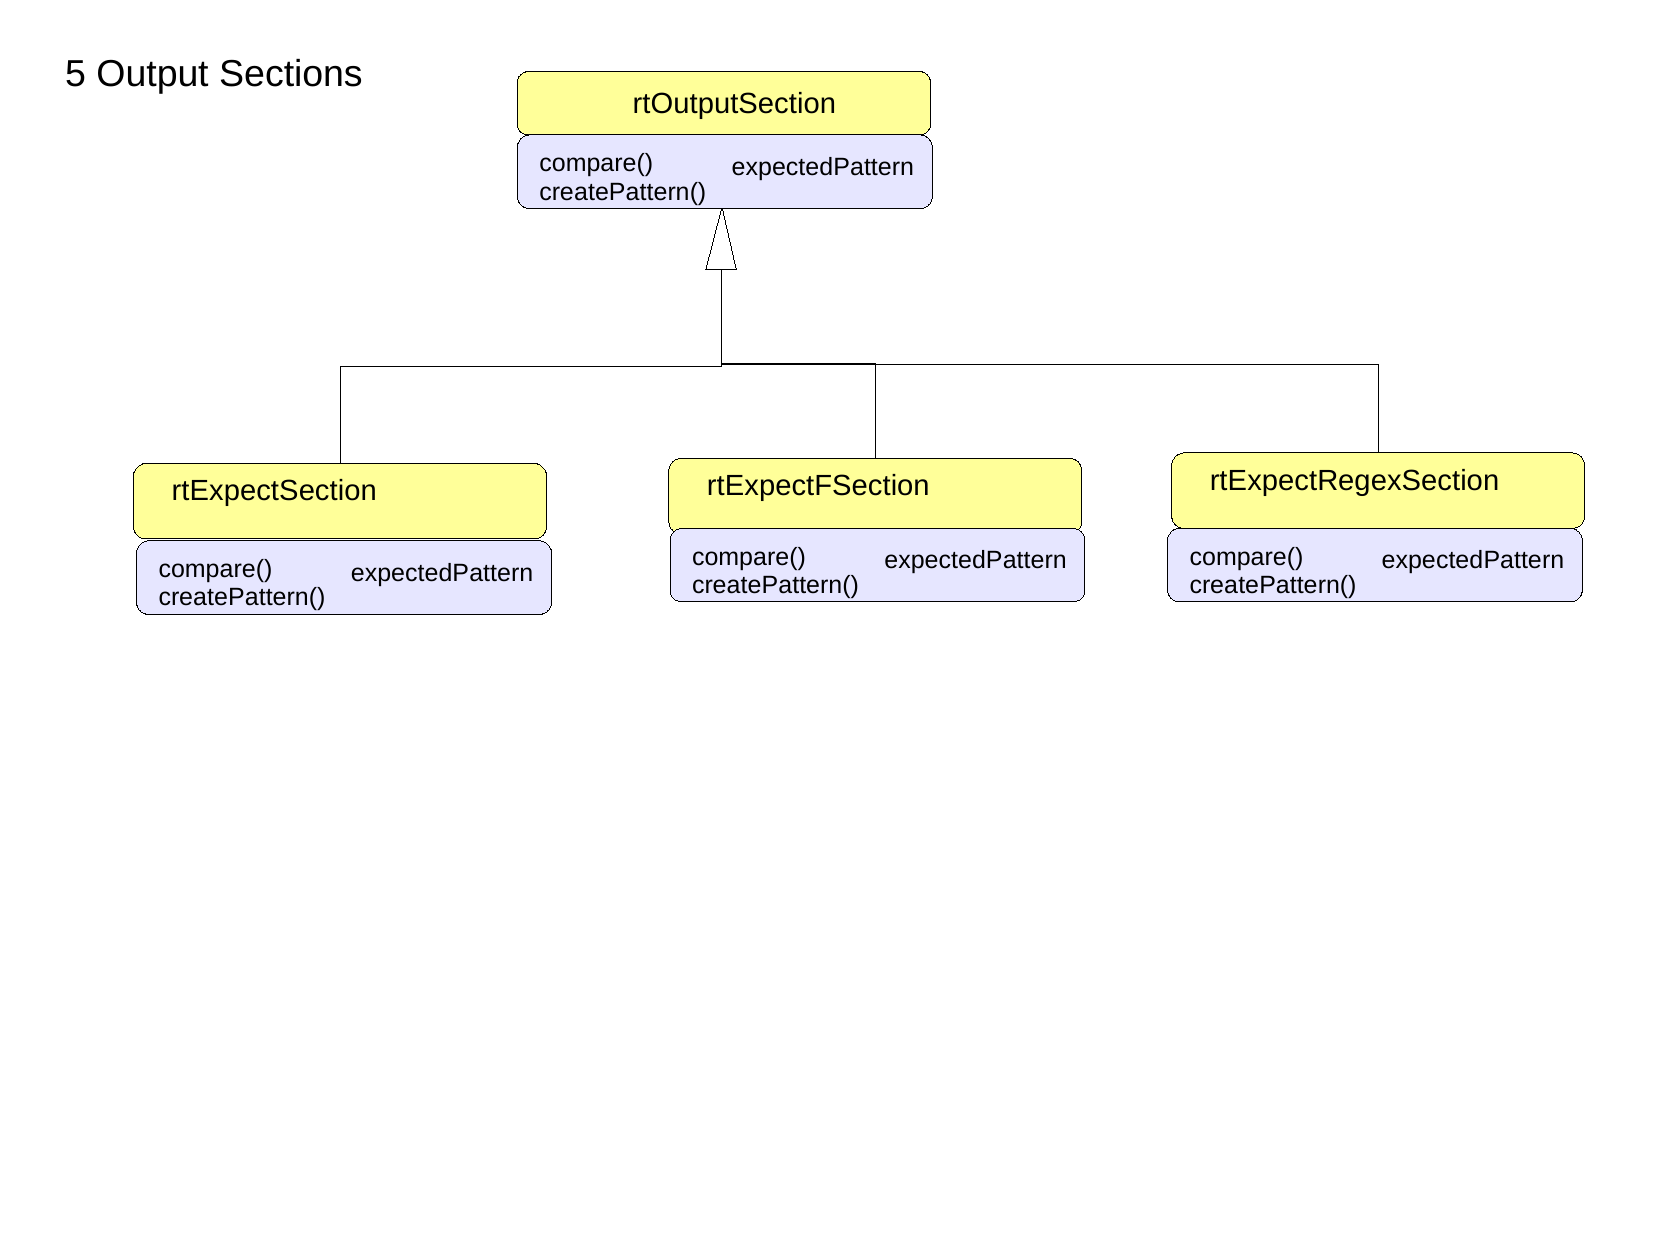

5 Output Sections
rtOutputSection
compare()
createPattern()
expectedPattern
rtExpectRegexSection
rtExpectFSection
rtExpectSection
compare()
createPattern()
expectedPattern
compare()
createPattern()
expectedPattern
compare()
createPattern()
expectedPattern